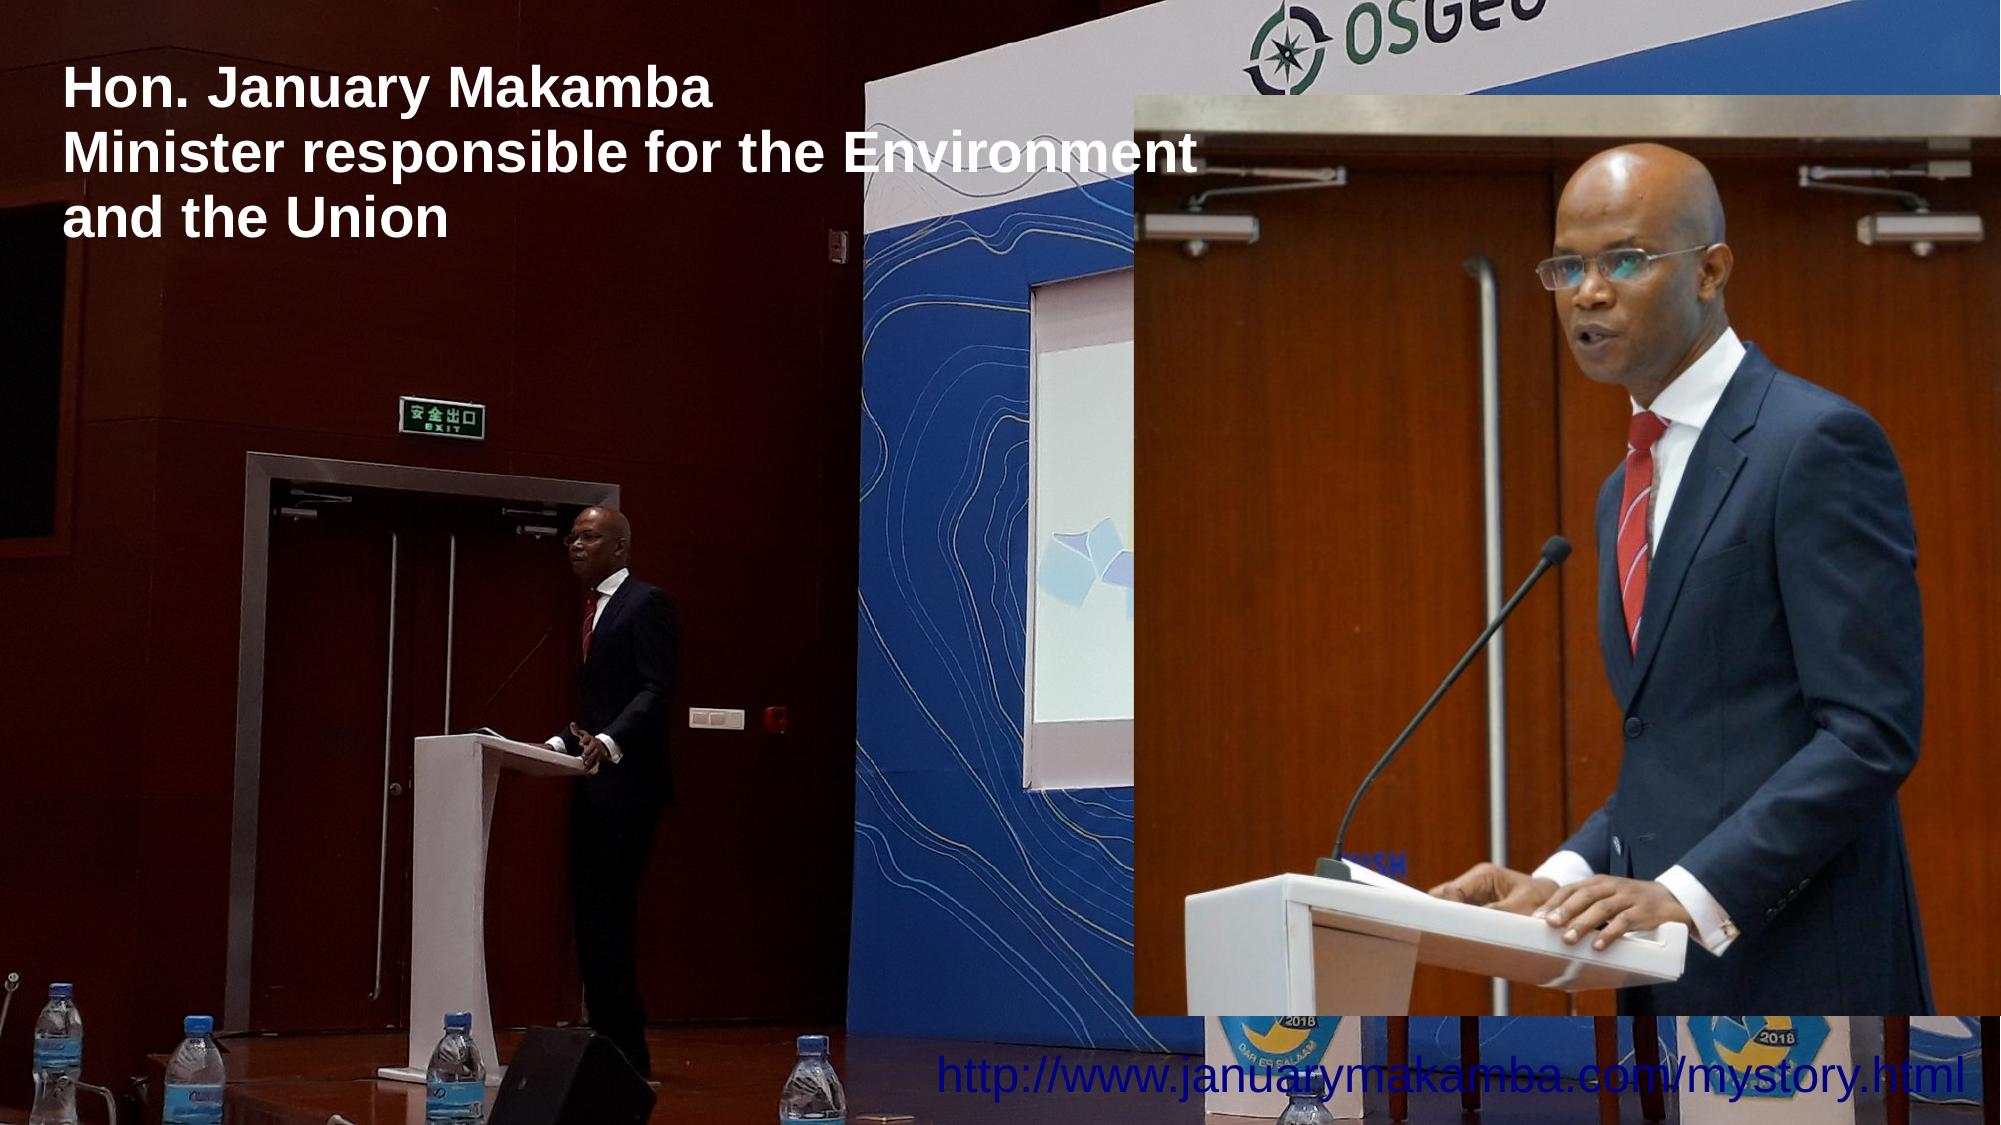

Hon. January Makamba
Minister responsible for the Environment
and the Union
http://www.januarymakamba.com/mystory.html